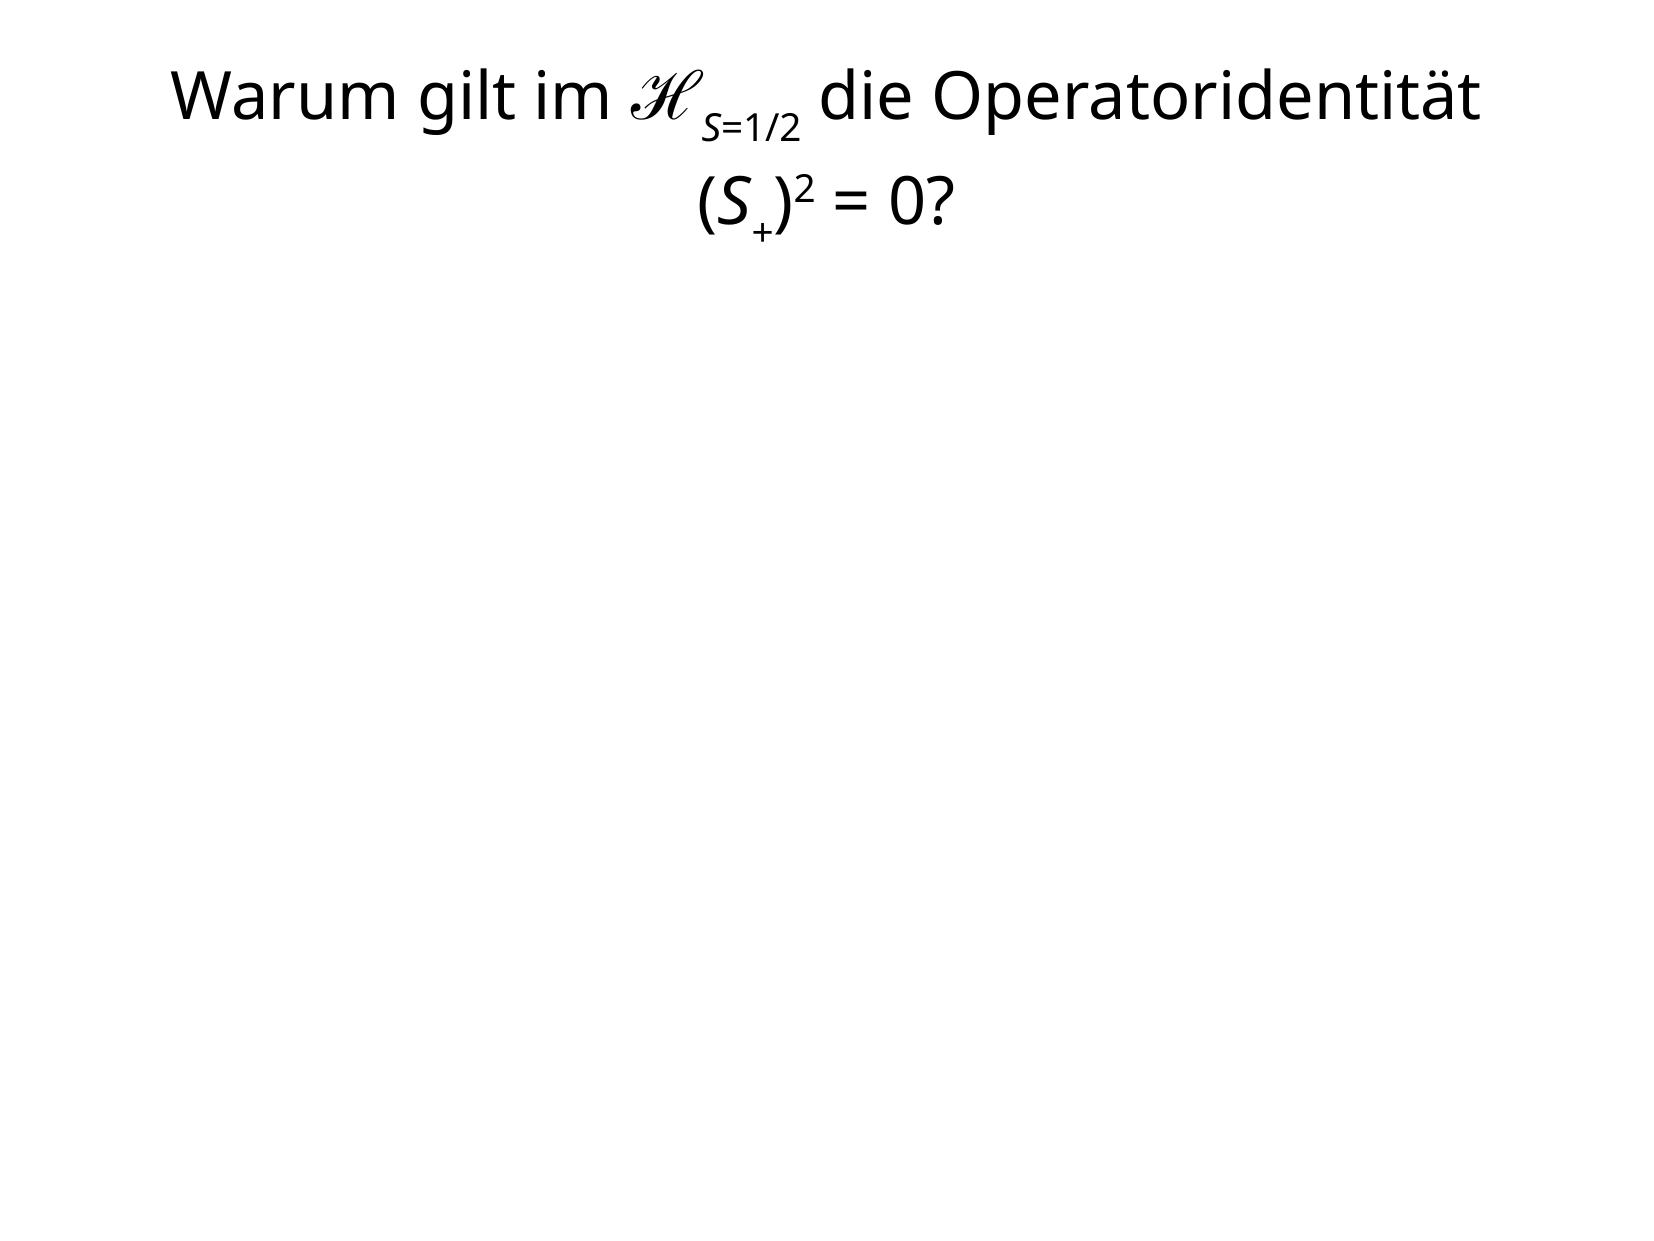

# Warum gilt im ℋS=1/2 die Operatoridentität (S+)2 = 0?